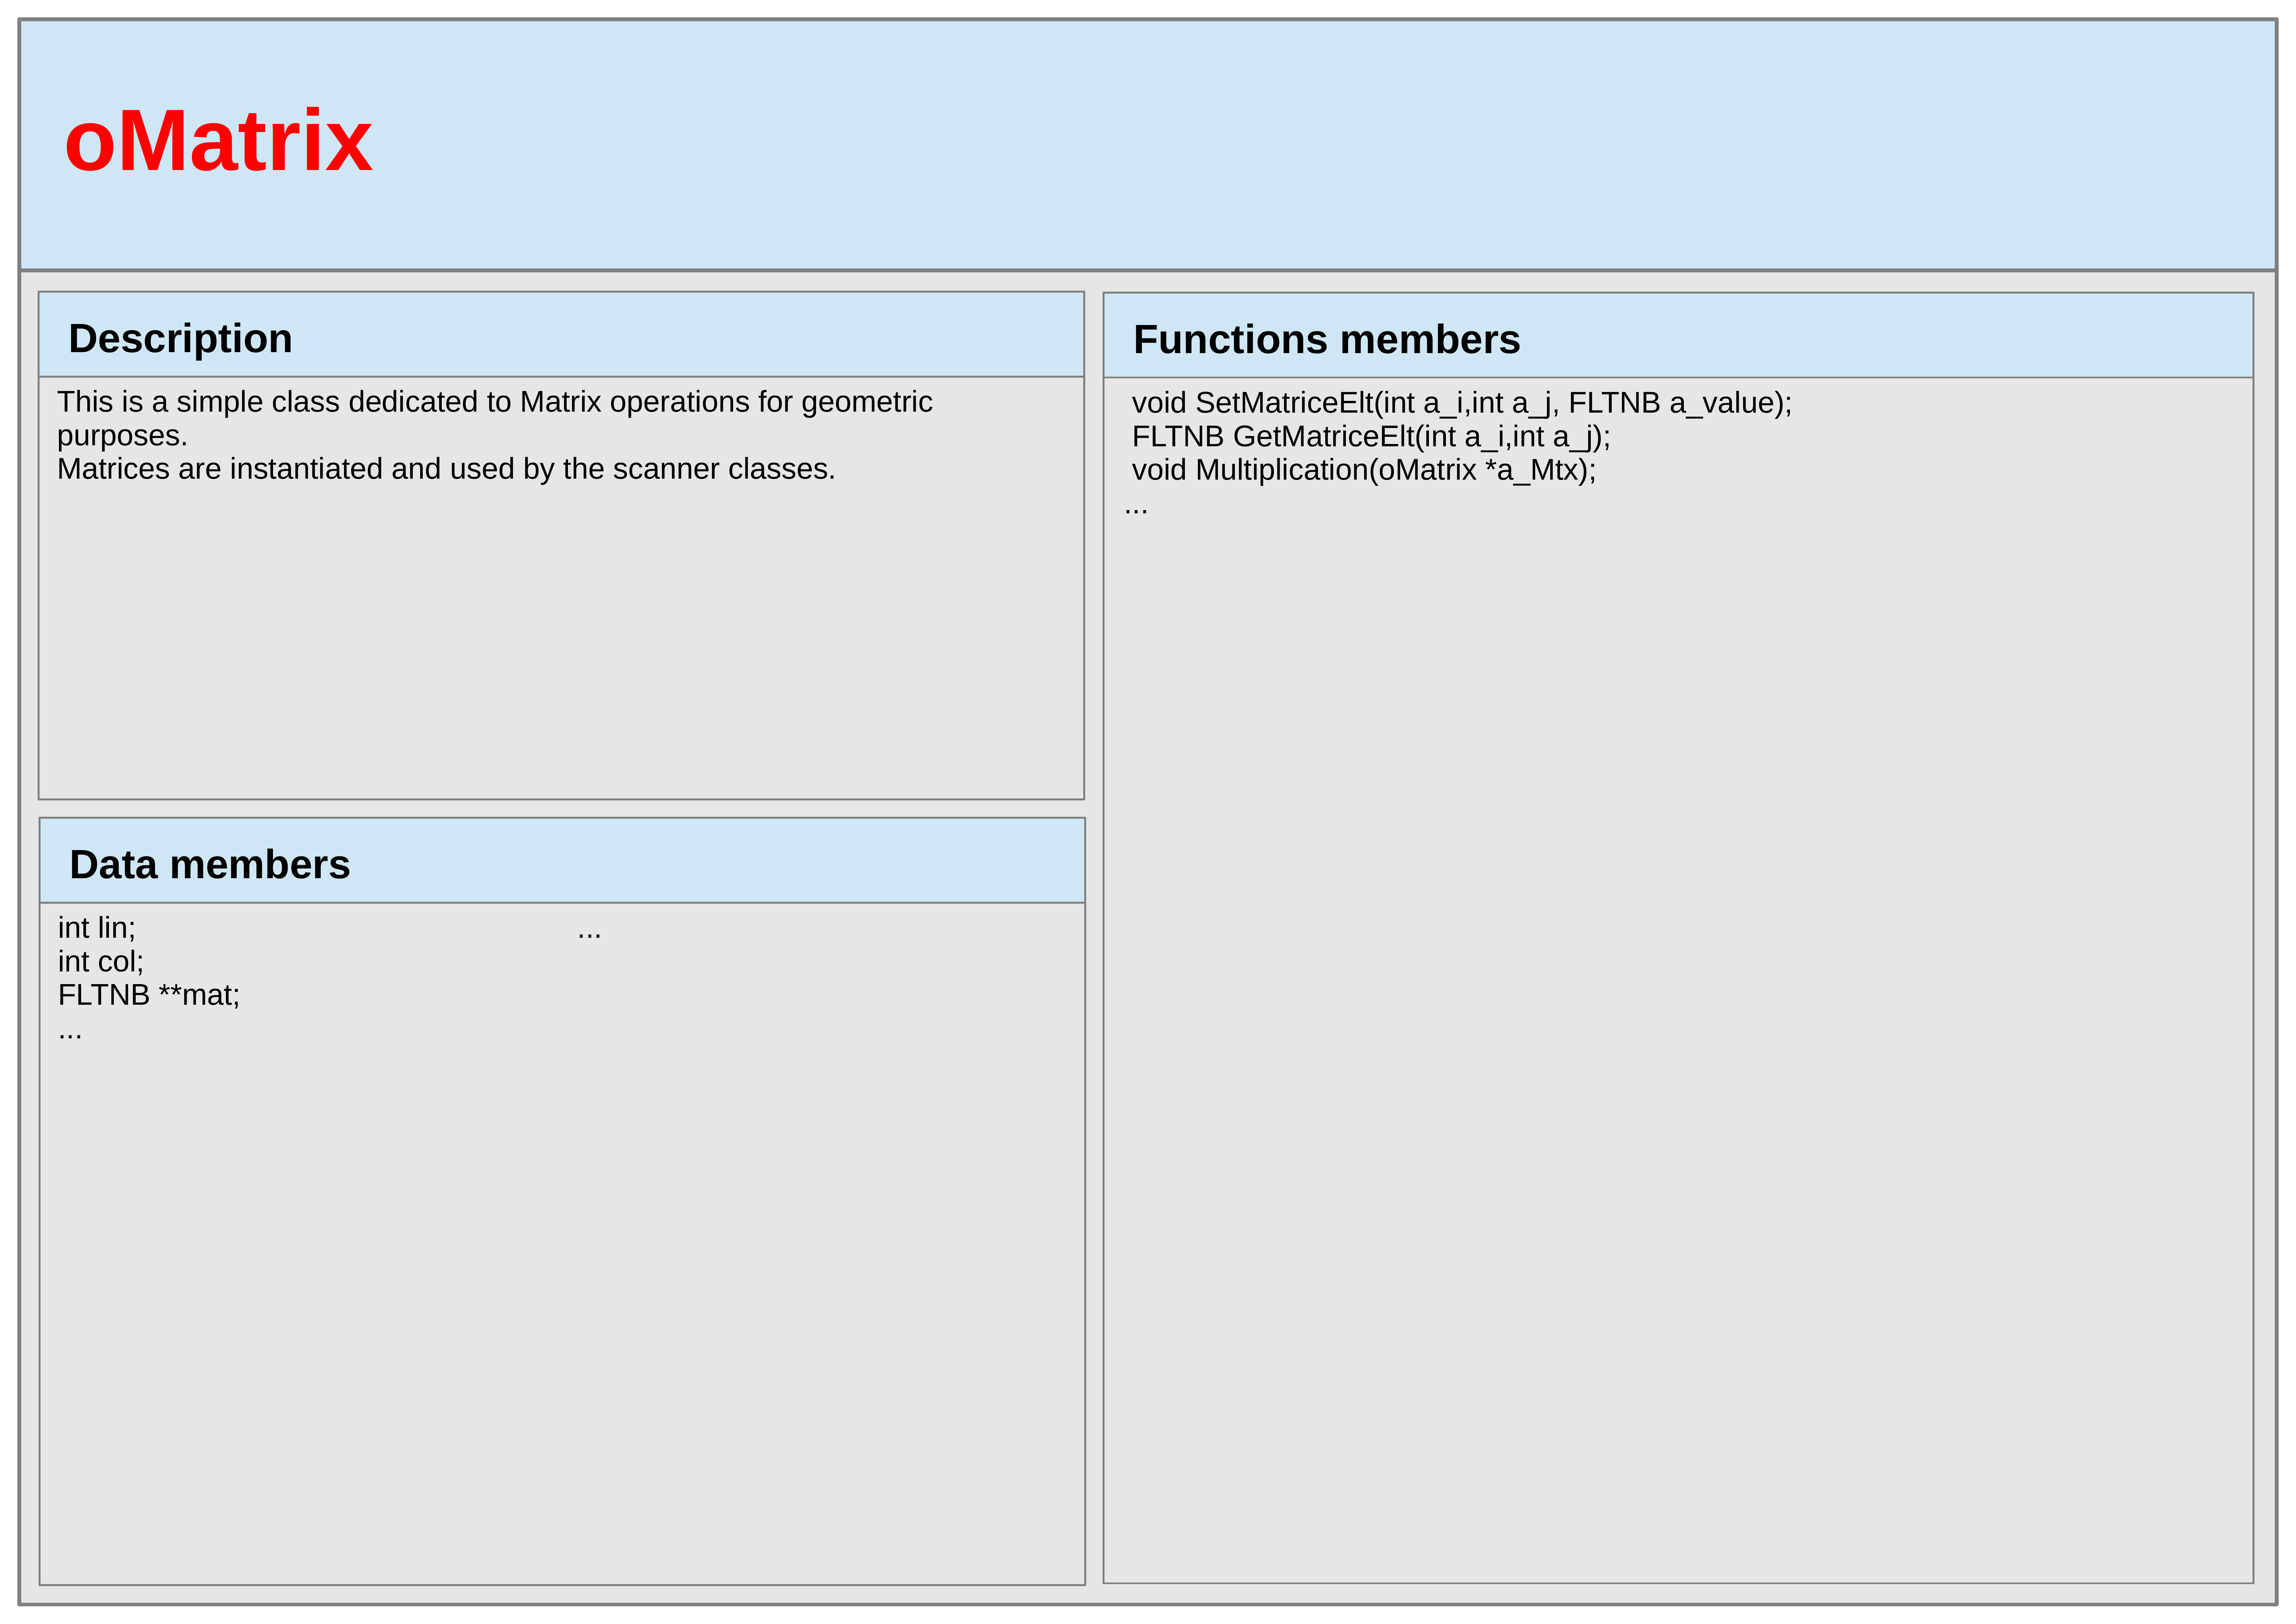

oMatrix
Description
Functions members
This is a simple class dedicated to Matrix operations for geometric purposes.
Matrices are instantiated and used by the scanner classes.
 void SetMatriceElt(int a_i,int a_j, FLTNB a_value);
 FLTNB GetMatriceElt(int a_i,int a_j);
 void Multiplication(oMatrix *a_Mtx);
...
Data members
int lin;
int col;
FLTNB **mat;
...
...